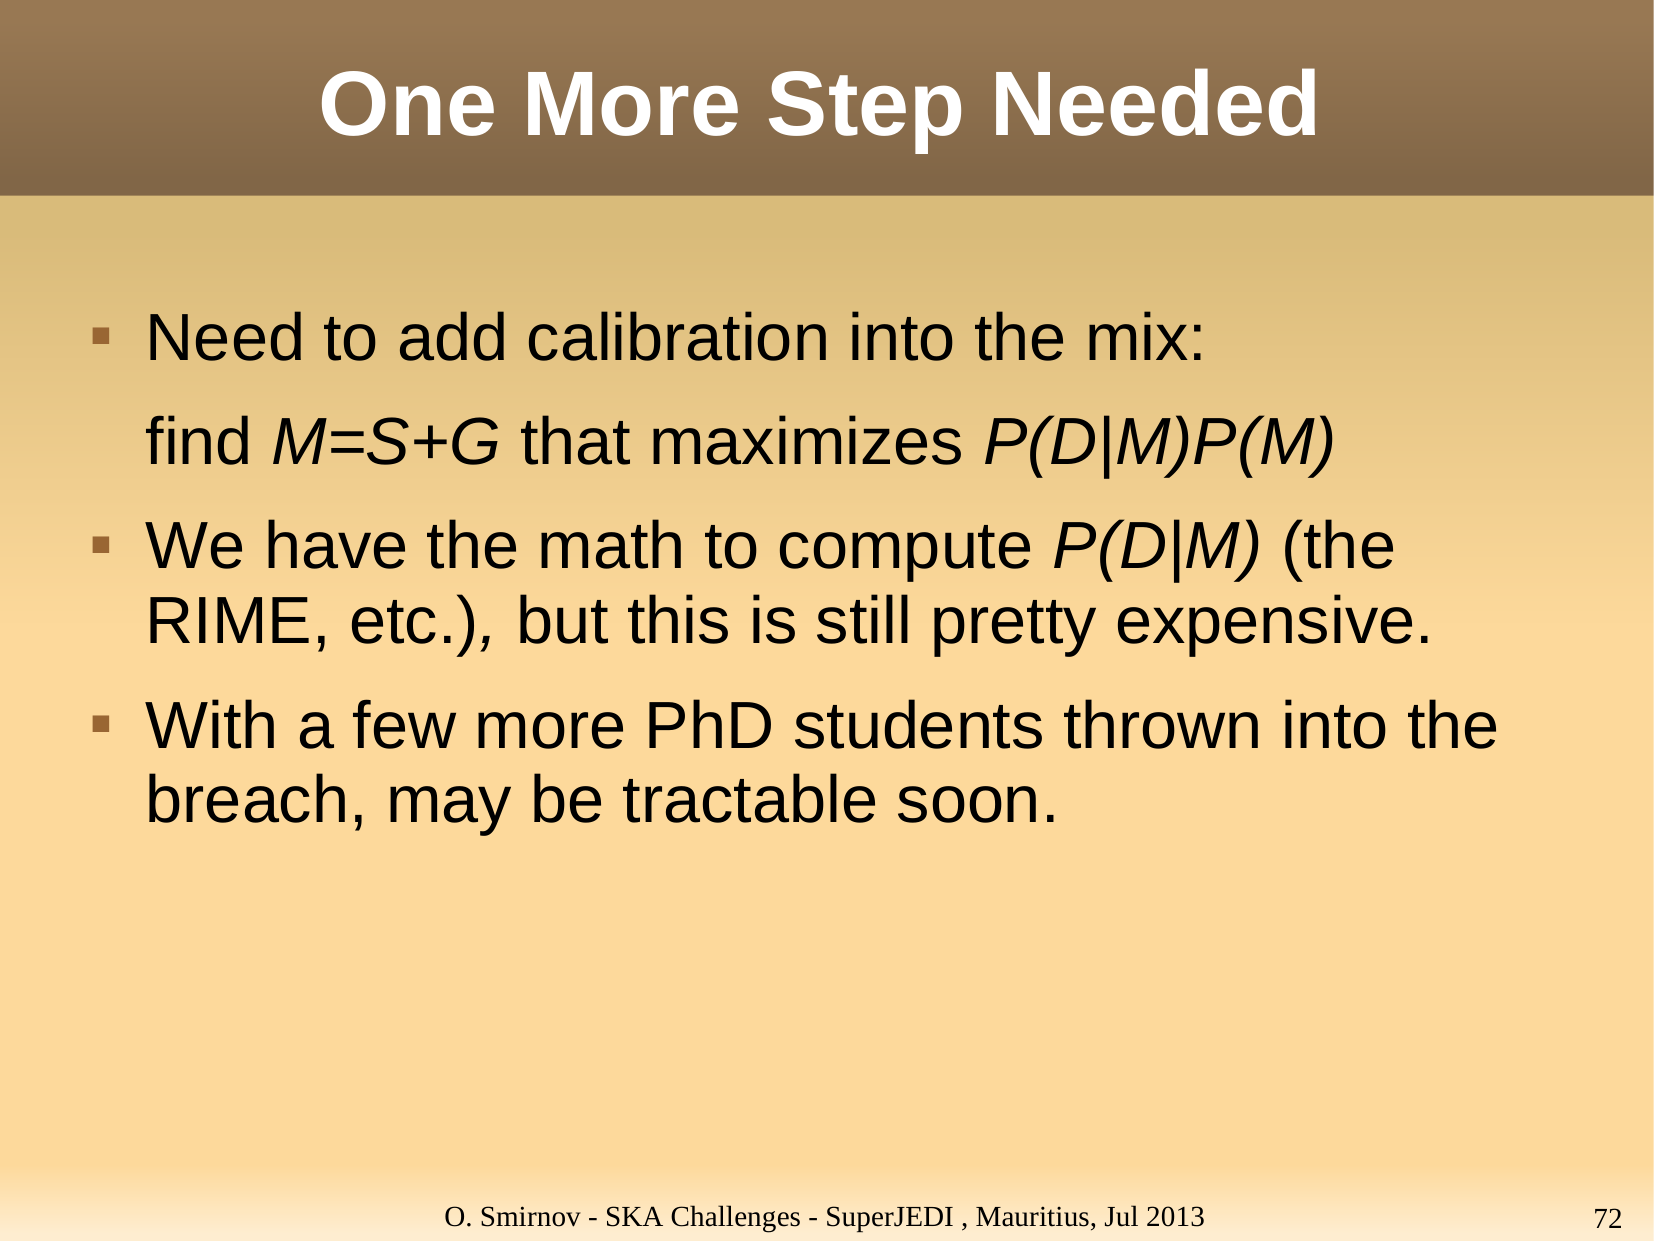

# One More Step Needed
Need to add calibration into the mix:
find M=S+G that maximizes P(D|M)P(M)
We have the math to compute P(D|M) (the RIME, etc.), but this is still pretty expensive.
With a few more PhD students thrown into the breach, may be tractable soon.
O. Smirnov - SKA Challenges - SuperJEDI , Mauritius, Jul 2013
72